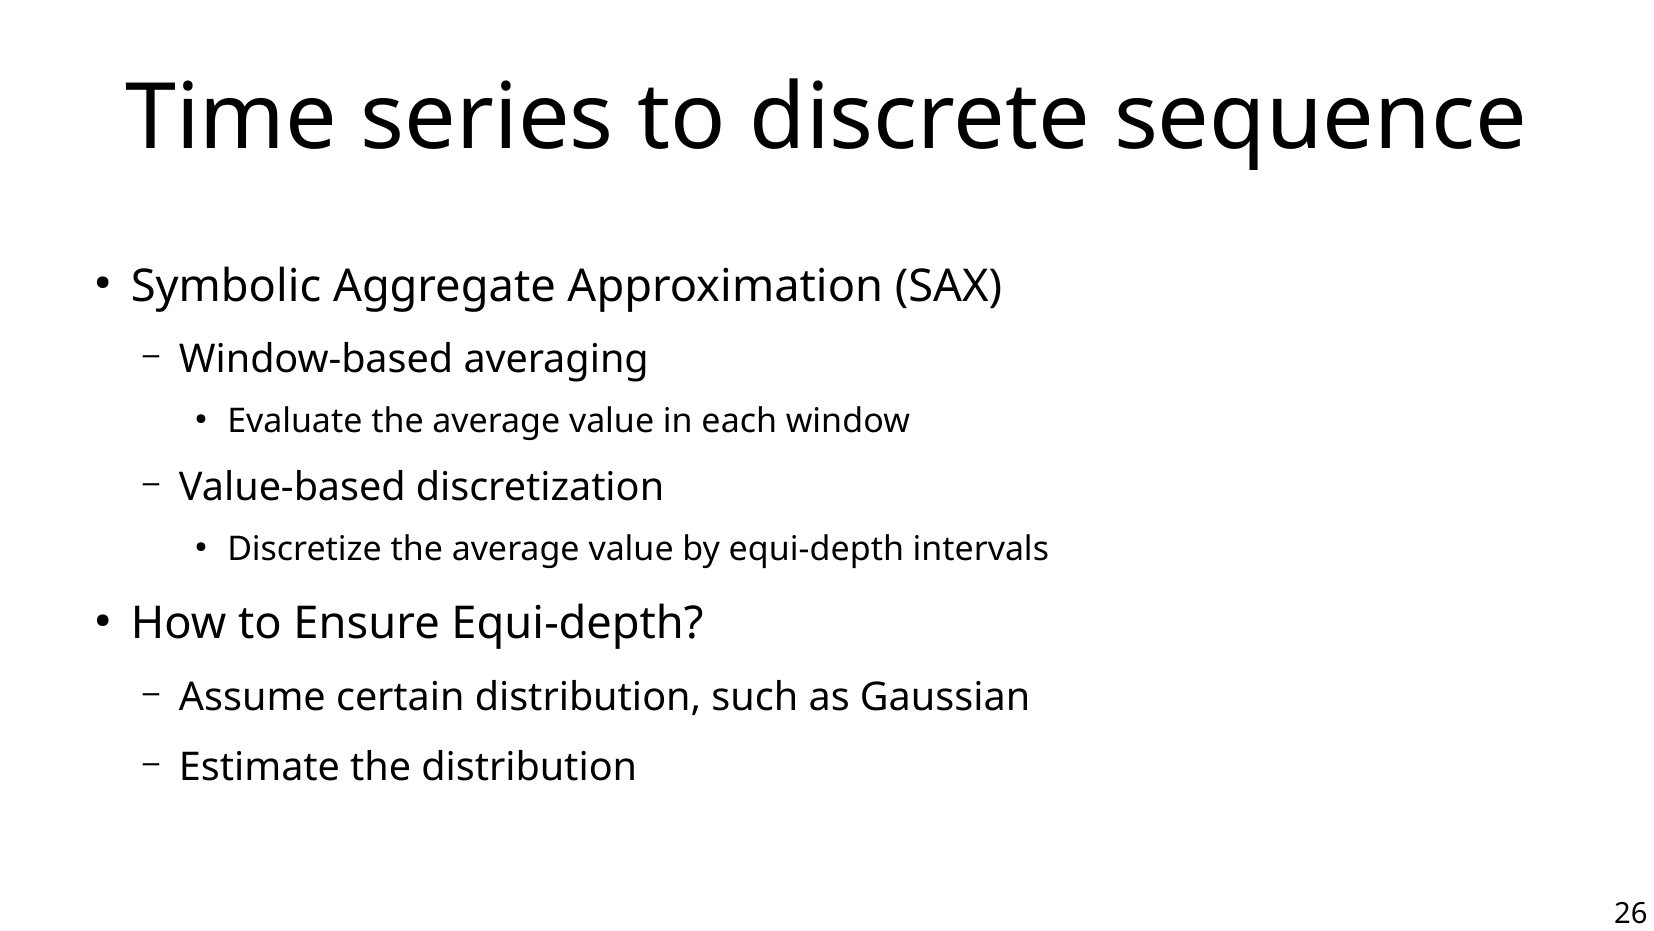

# Time series to discrete sequence
Symbolic Aggregate Approximation (SAX)
Window-based averaging
Evaluate the average value in each window
Value-based discretization
Discretize the average value by equi-depth intervals
How to Ensure Equi-depth?
Assume certain distribution, such as Gaussian
Estimate the distribution
26